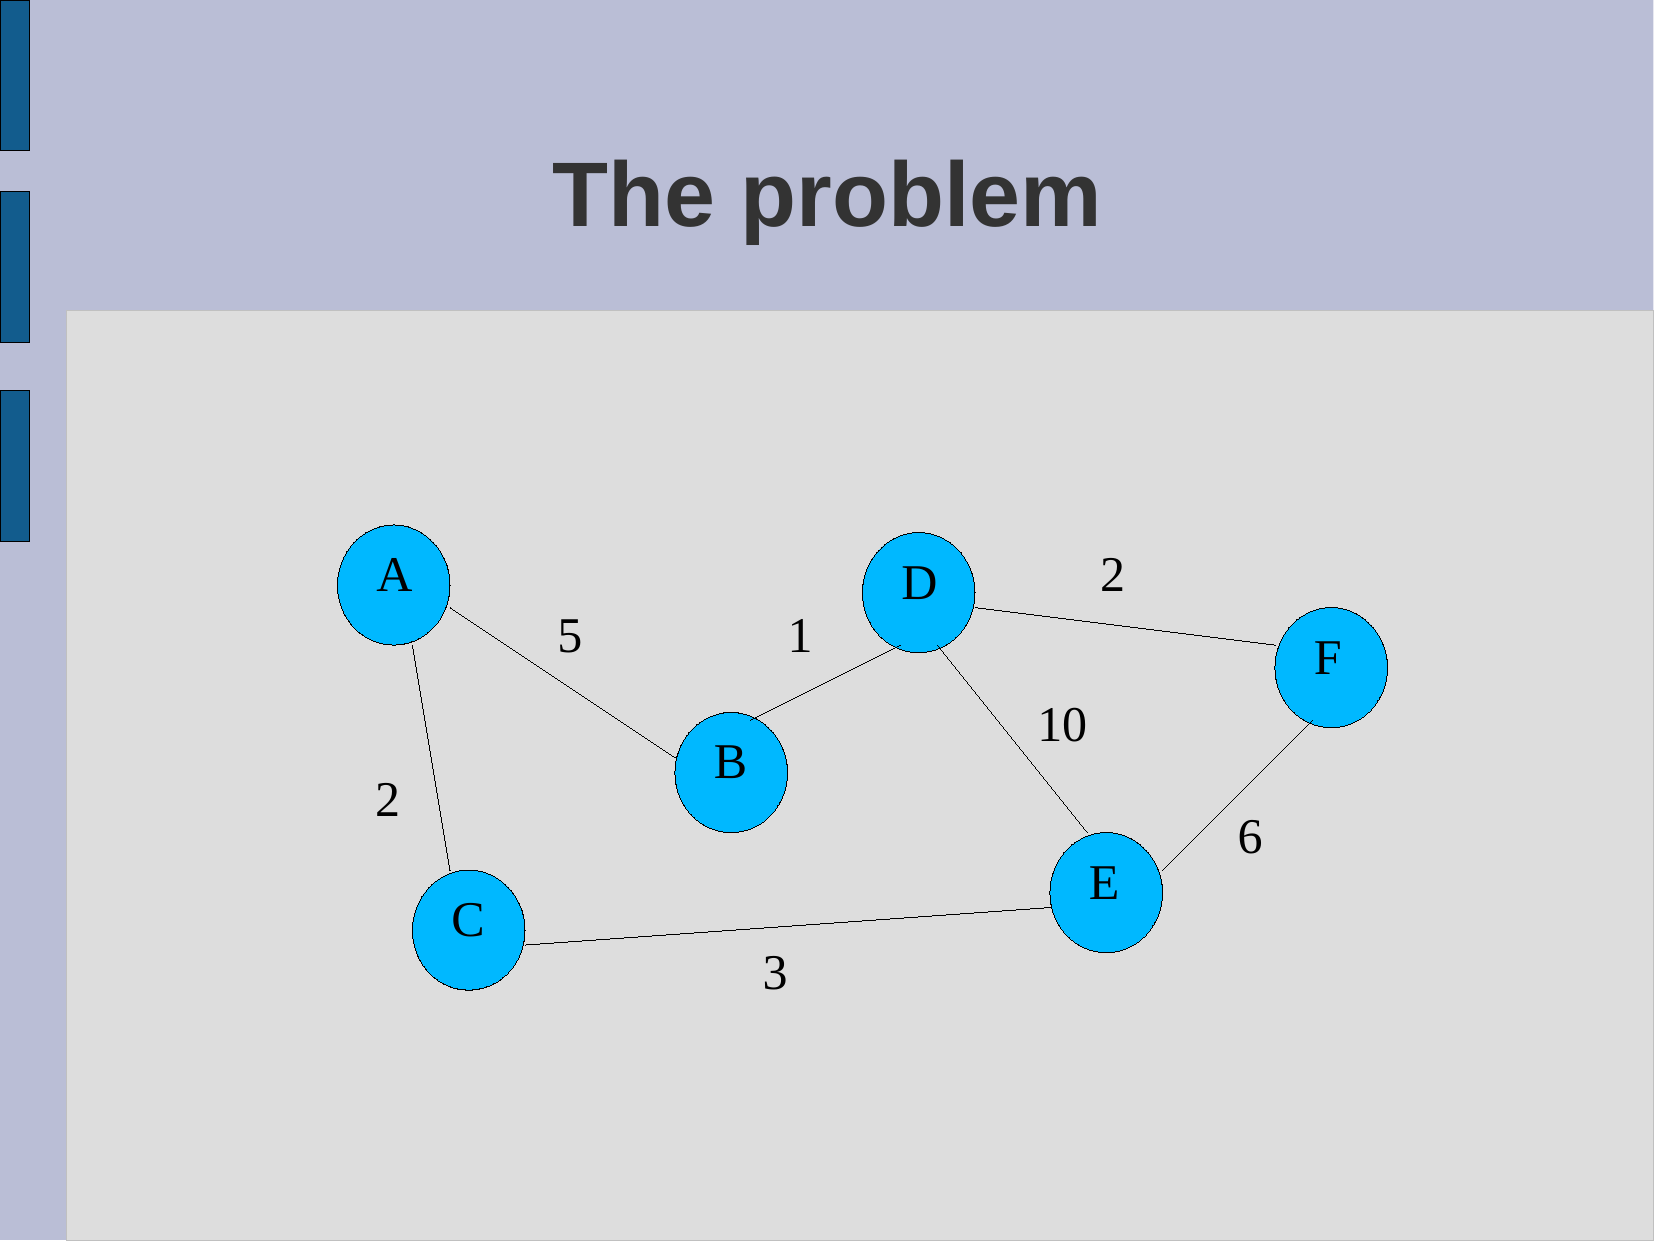

# The problem
A
2
D
5
1
F
10
B
2
6
E
C
3